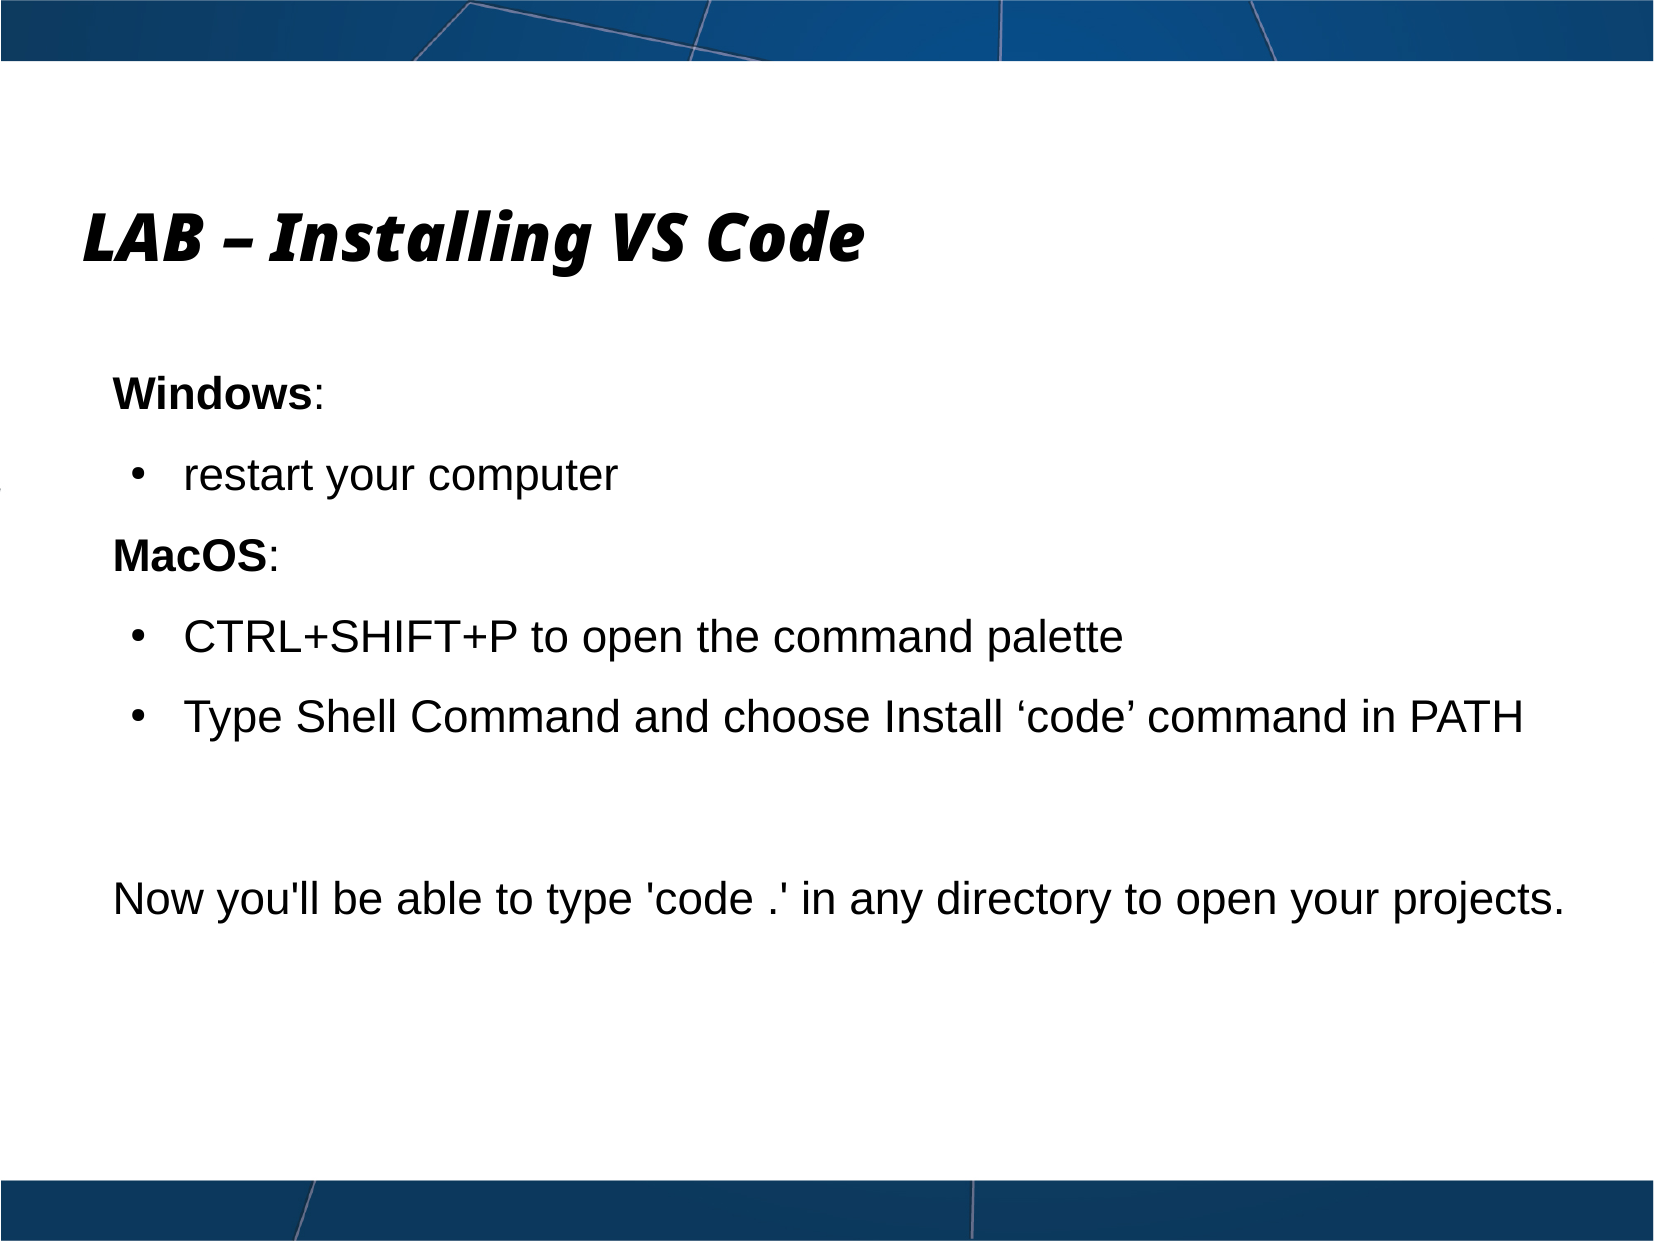

# LAB – Installing VS Code
Windows:
restart your computer
MacOS:
CTRL+SHIFT+P to open the command palette
Type Shell Command and choose Install ‘code’ command in PATH
Now you'll be able to type 'code .' in any directory to open your projects.